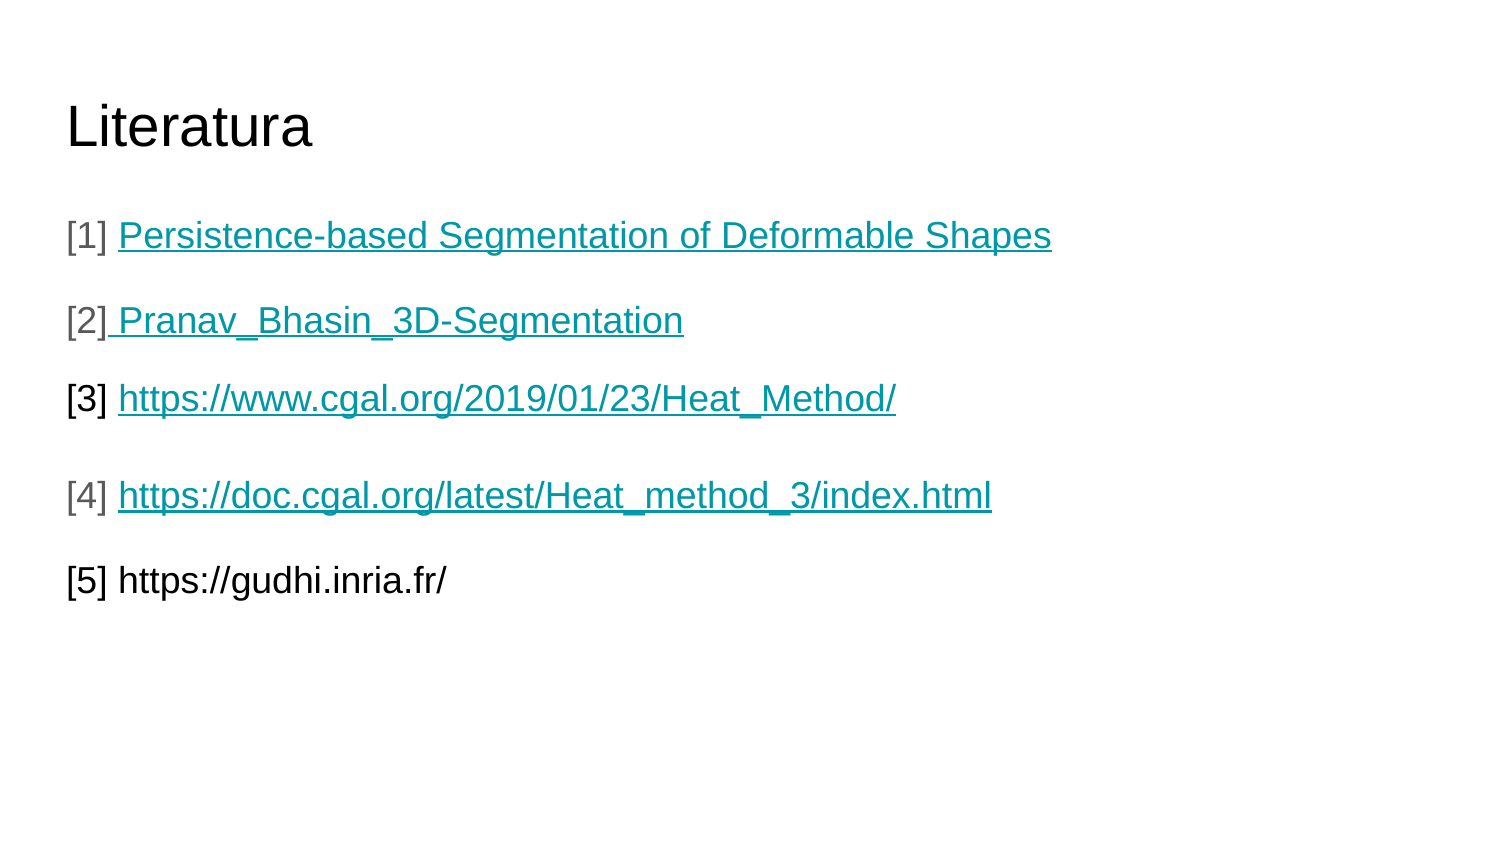

# Literatura
[1] Persistence-based Segmentation of Deformable Shapes
[2] Pranav_Bhasin_3D-Segmentation
[3] https://www.cgal.org/2019/01/23/Heat_Method/
[4] https://doc.cgal.org/latest/Heat_method_3/index.html
[5] https://gudhi.inria.fr/